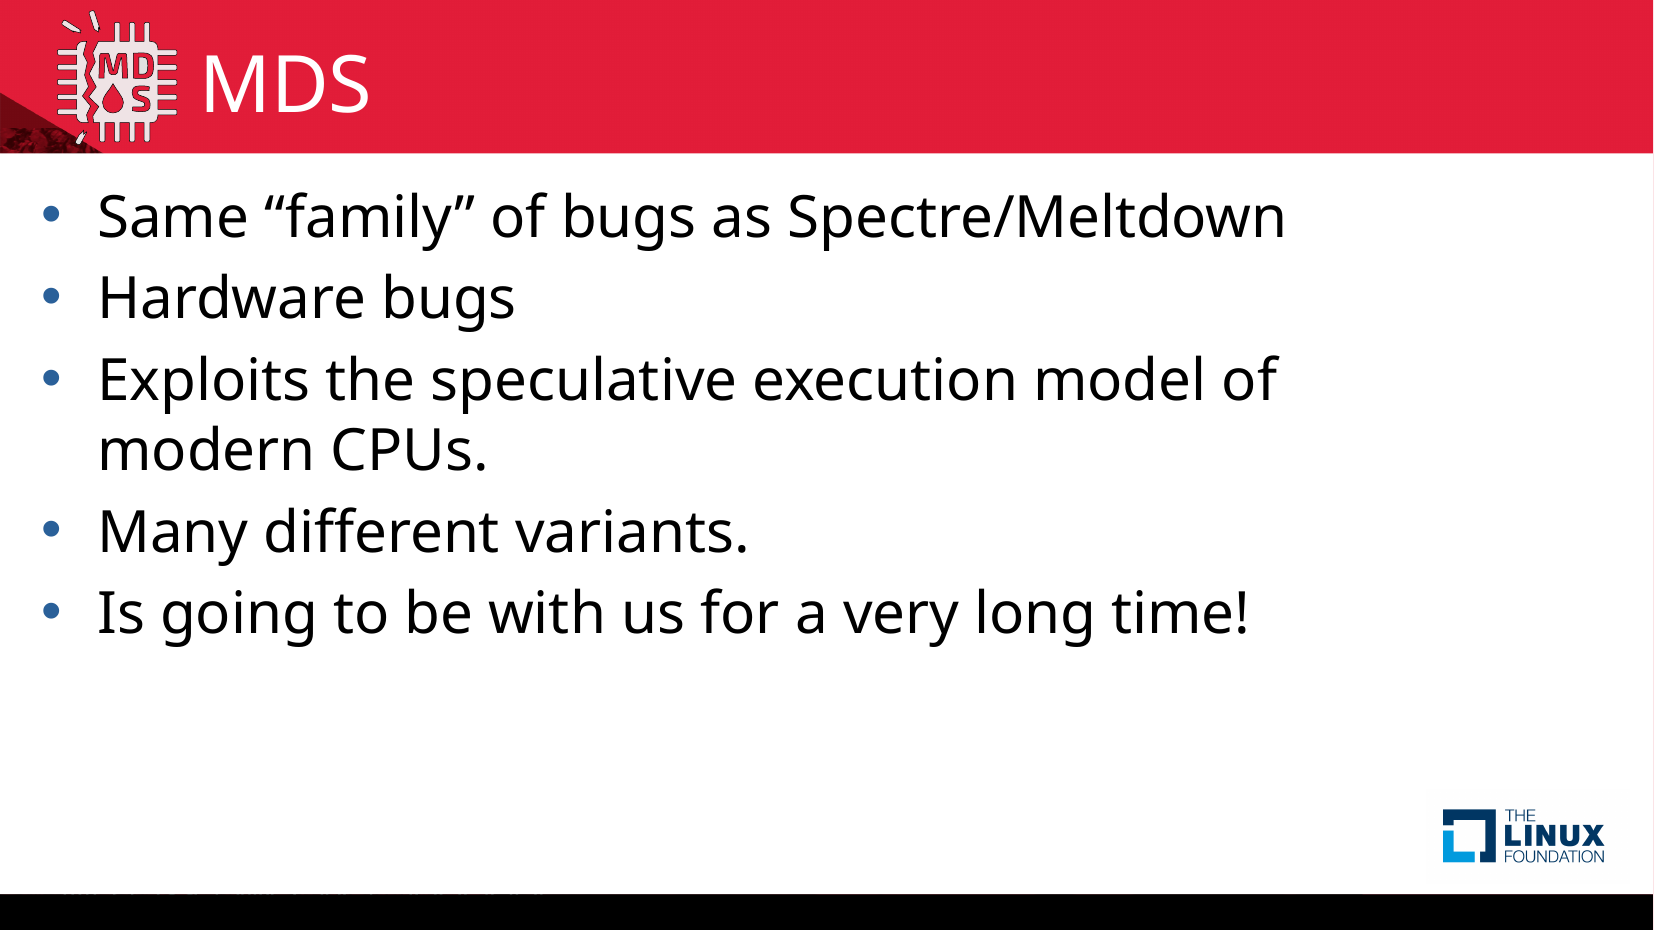

# MDS
Same “family” of bugs as Spectre/Meltdown
Hardware bugs
Exploits the speculative execution model of modern CPUs.
Many different variants.
Is going to be with us for a very long time!